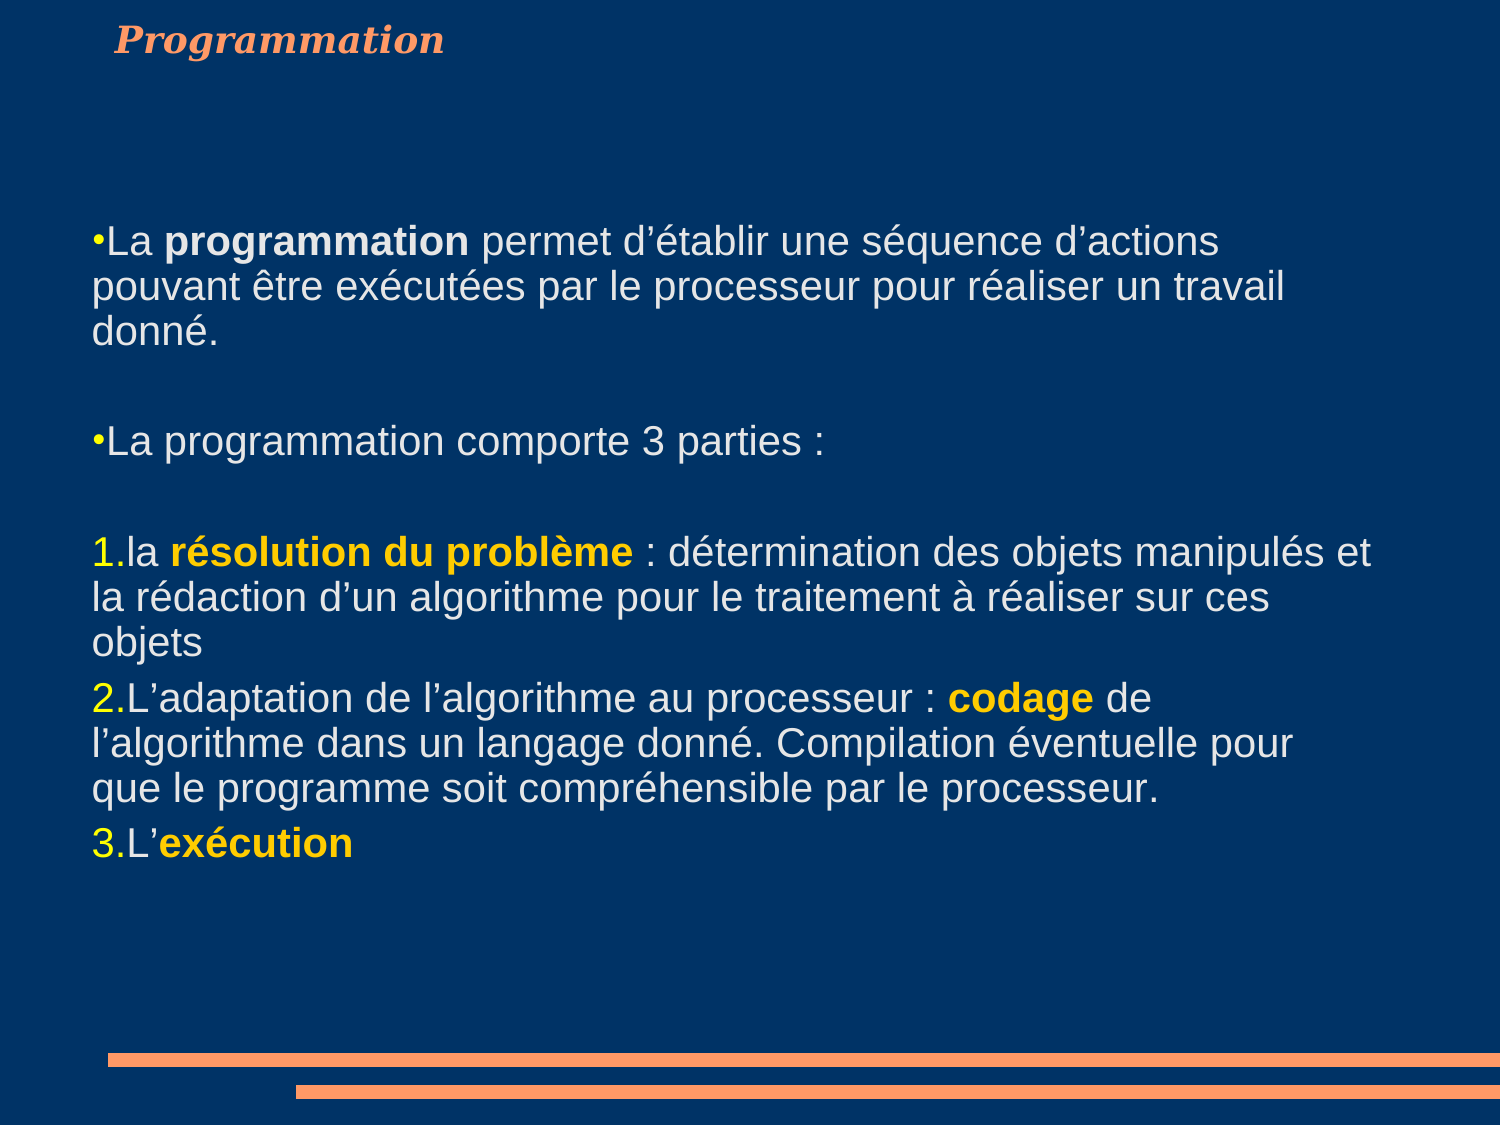

# Programmation
La programmation permet d’établir une séquence d’actions pouvant être exécutées par le processeur pour réaliser un travail donné.
La programmation comporte 3 parties :
la résolution du problème : détermination des objets manipulés et la rédaction d’un algorithme pour le traitement à réaliser sur ces objets
L’adaptation de l’algorithme au processeur : codage de l’algorithme dans un langage donné. Compilation éventuelle pour que le programme soit compréhensible par le processeur.
L’exécution